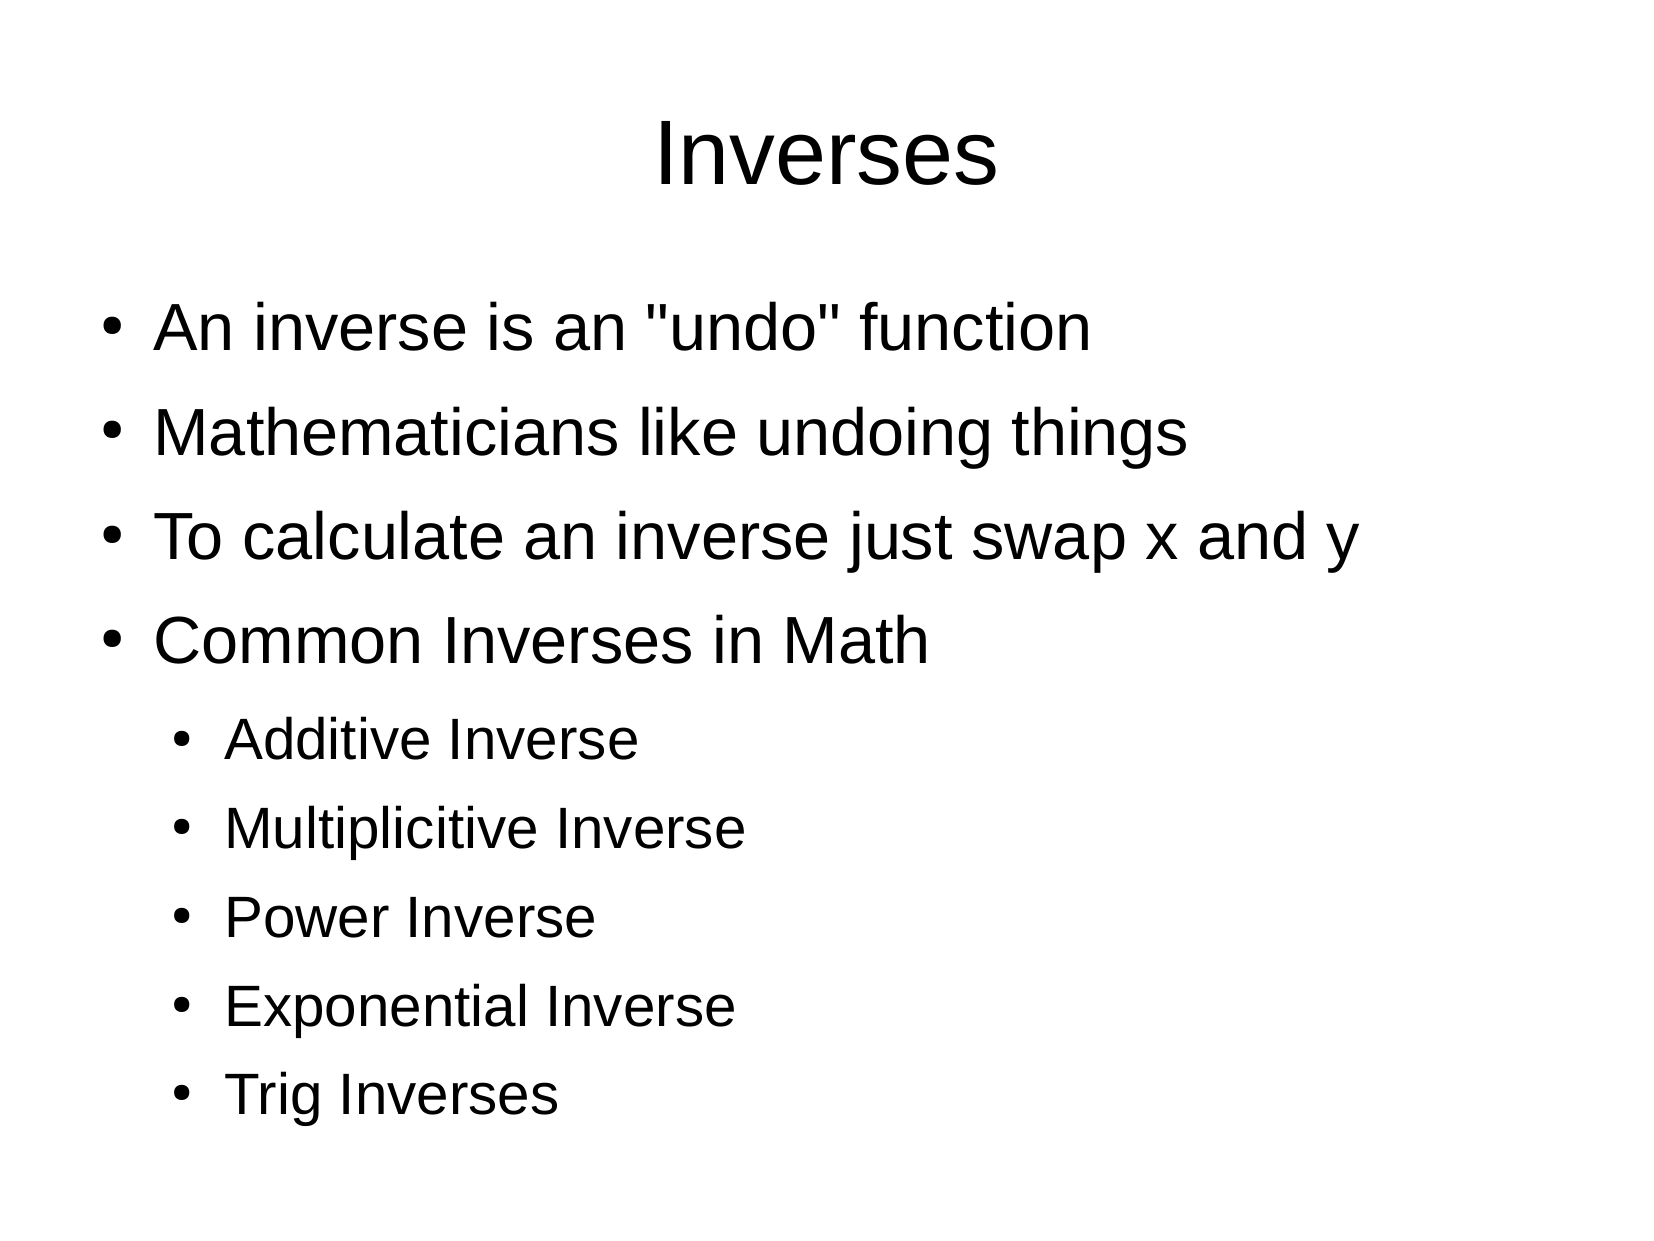

# Inverses
An inverse is an "undo" function
Mathematicians like undoing things
To calculate an inverse just swap x and y
Common Inverses in Math
Additive Inverse
Multiplicitive Inverse
Power Inverse
Exponential Inverse
Trig Inverses